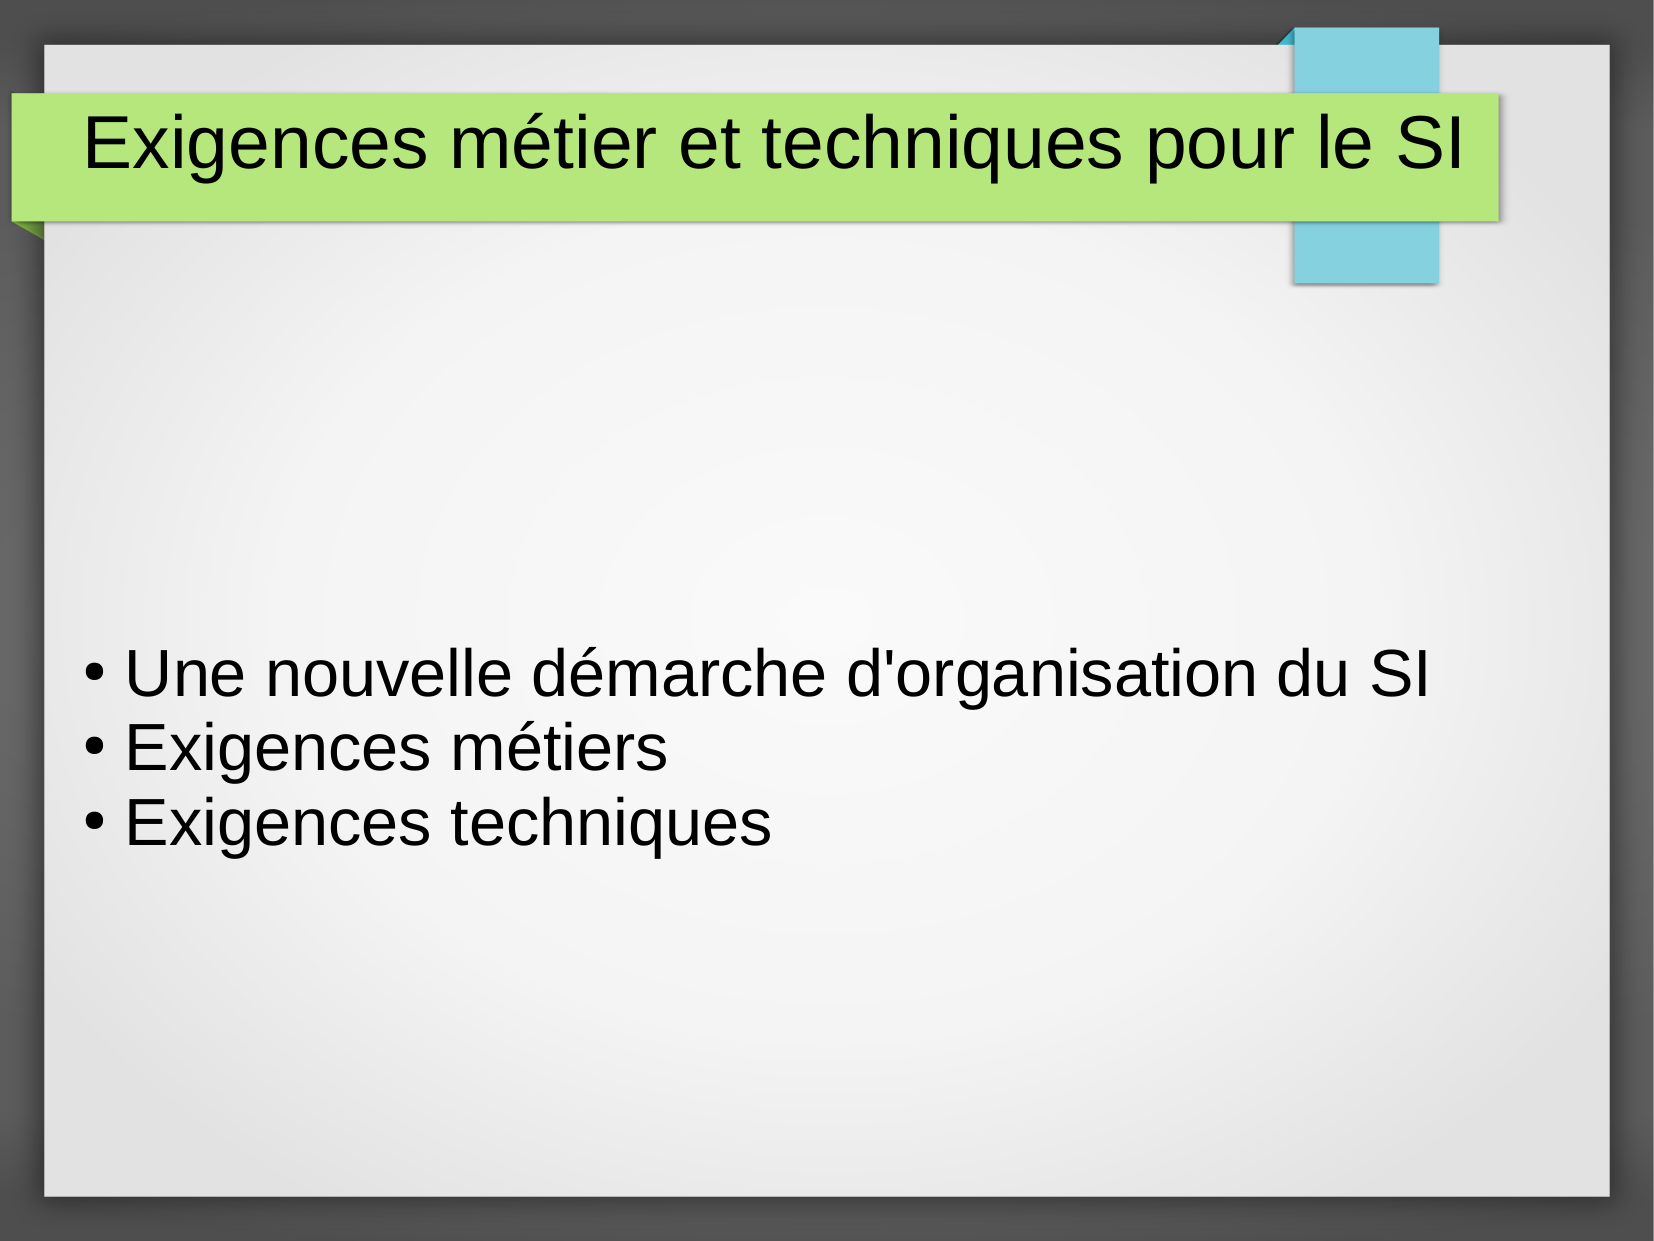

# Exigences métier et techniques pour le SI
 Une nouvelle démarche d'organisation du SI
 Exigences métiers
 Exigences techniques